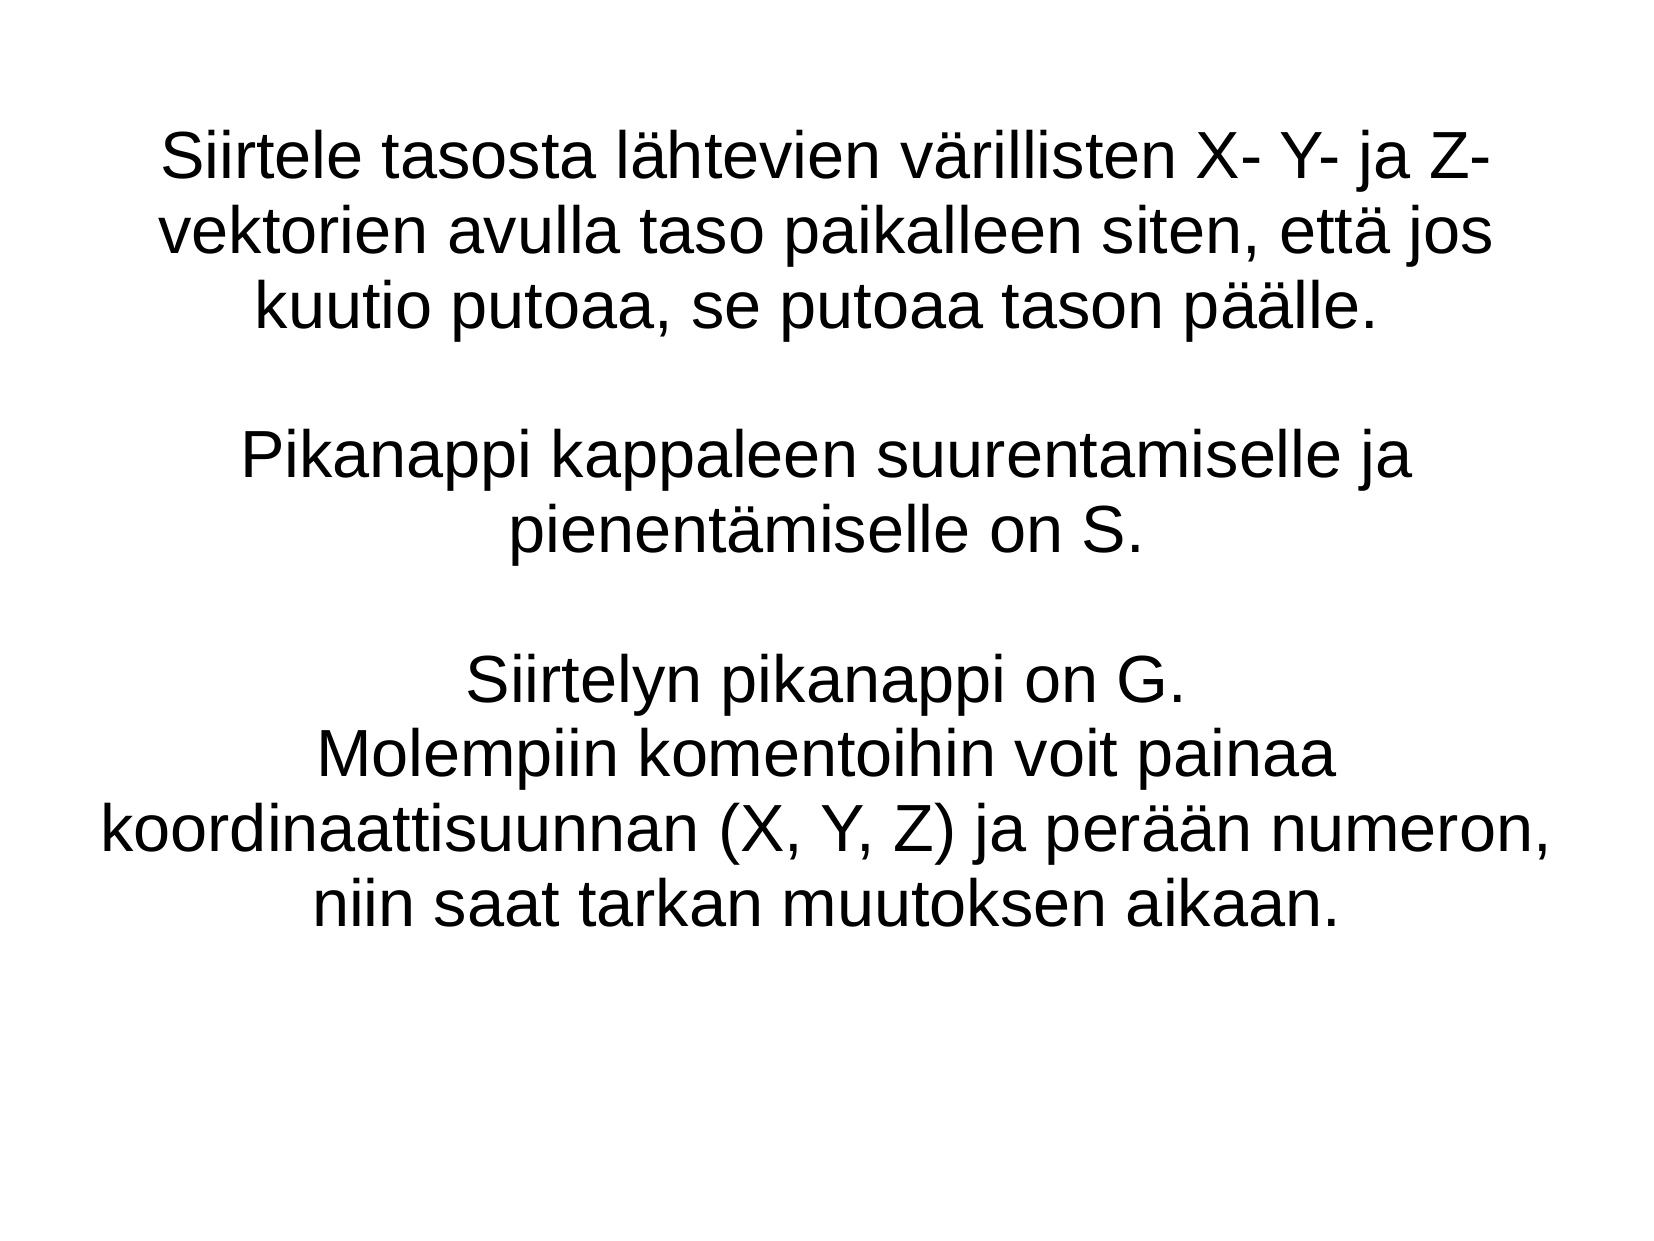

# Siirtele tasosta lähtevien värillisten X- Y- ja Z-vektorien avulla taso paikalleen siten, että jos kuutio putoaa, se putoaa tason päälle.
Pikanappi kappaleen suurentamiselle ja pienentämiselle on S.
Siirtelyn pikanappi on G.
Molempiin komentoihin voit painaa koordinaattisuunnan (X, Y, Z) ja perään numeron, niin saat tarkan muutoksen aikaan.